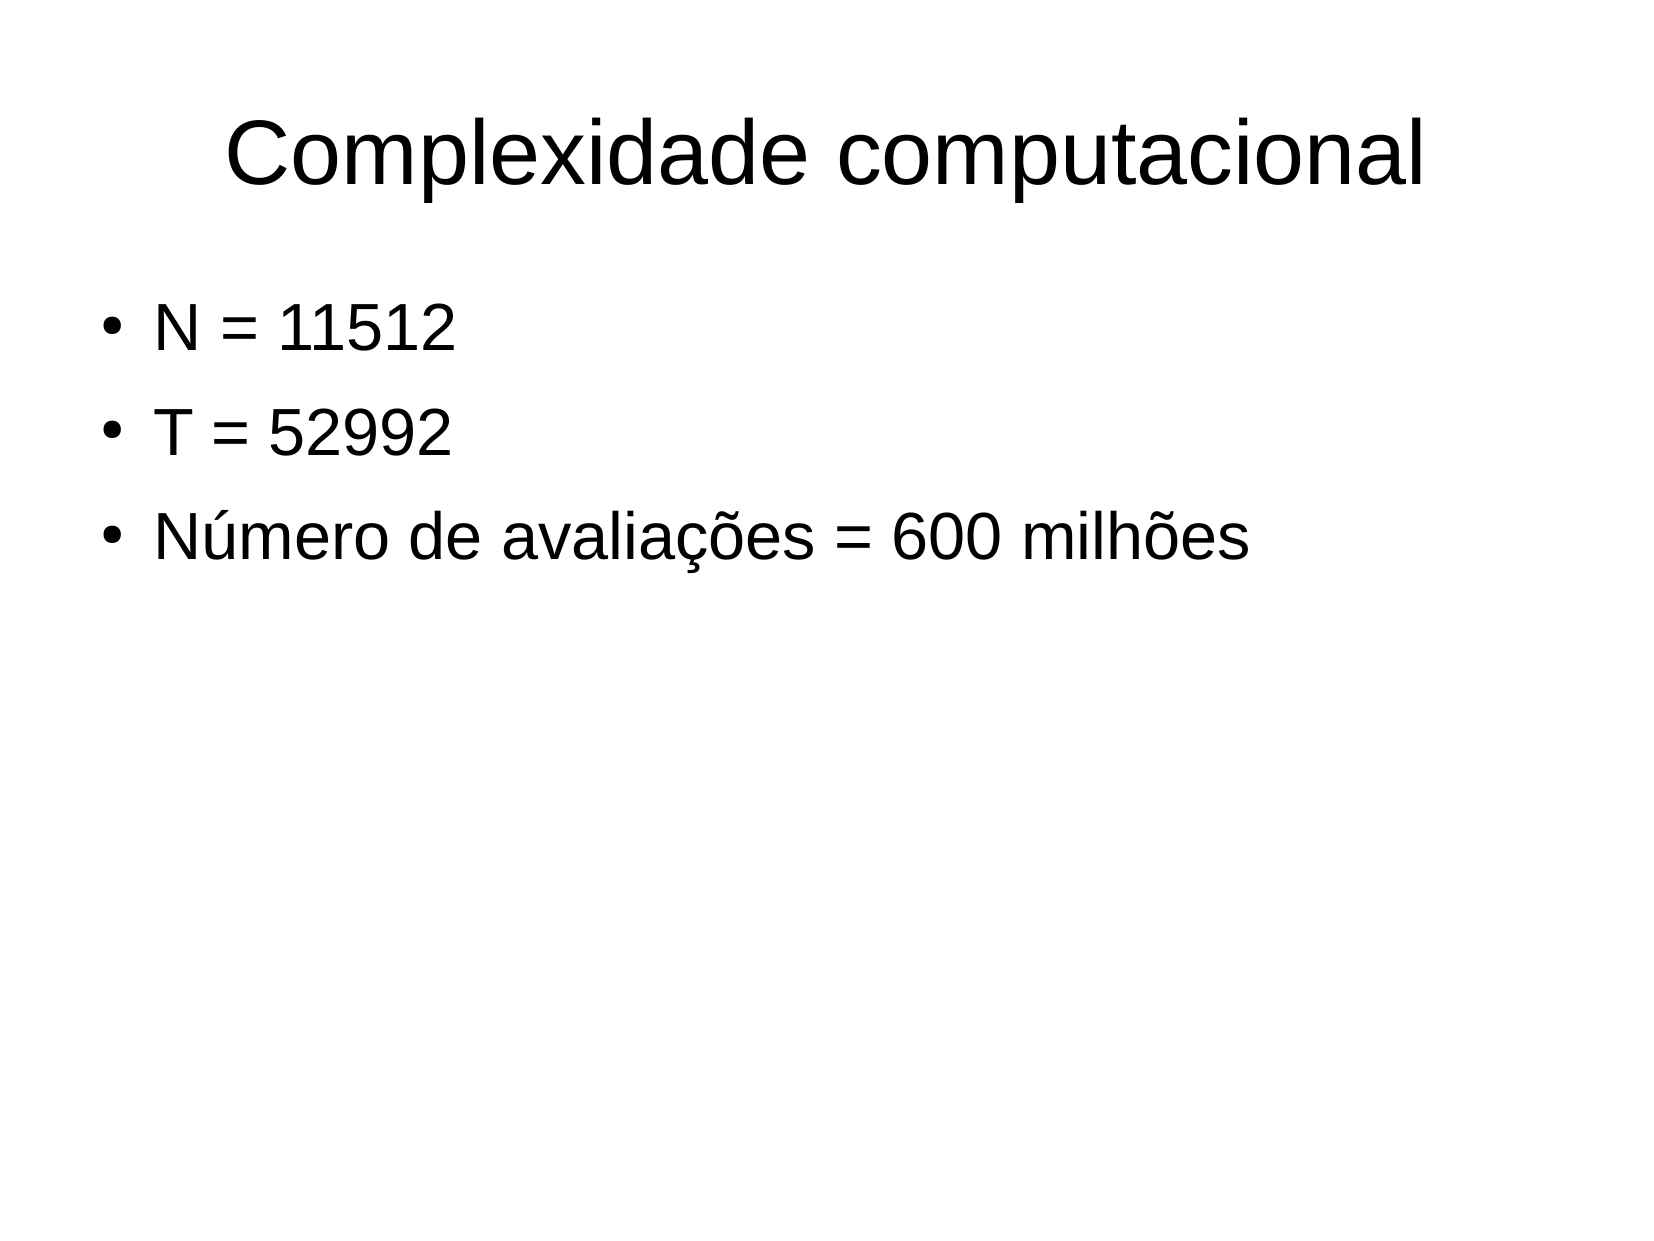

# Complexidade computacional
N = 11512
T = 52992
Número de avaliações = 600 milhões